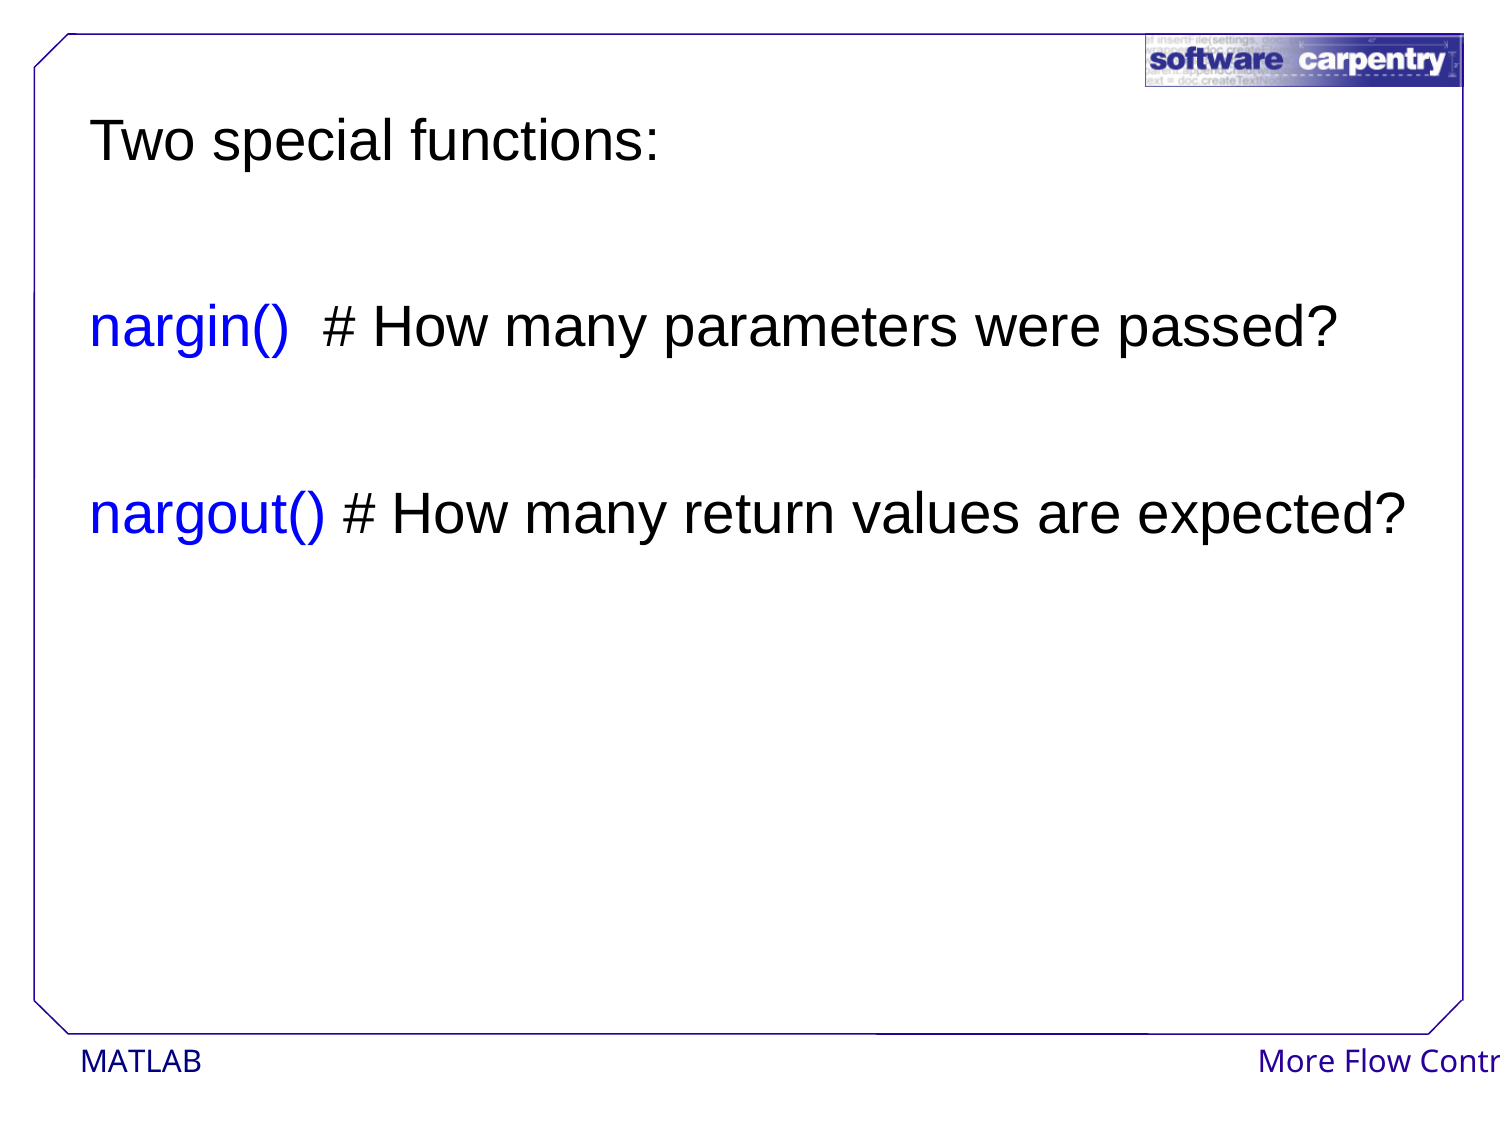

# Two special functions:
nargin()  # How many parameters were passed?
nargout() # How many return values are expected?